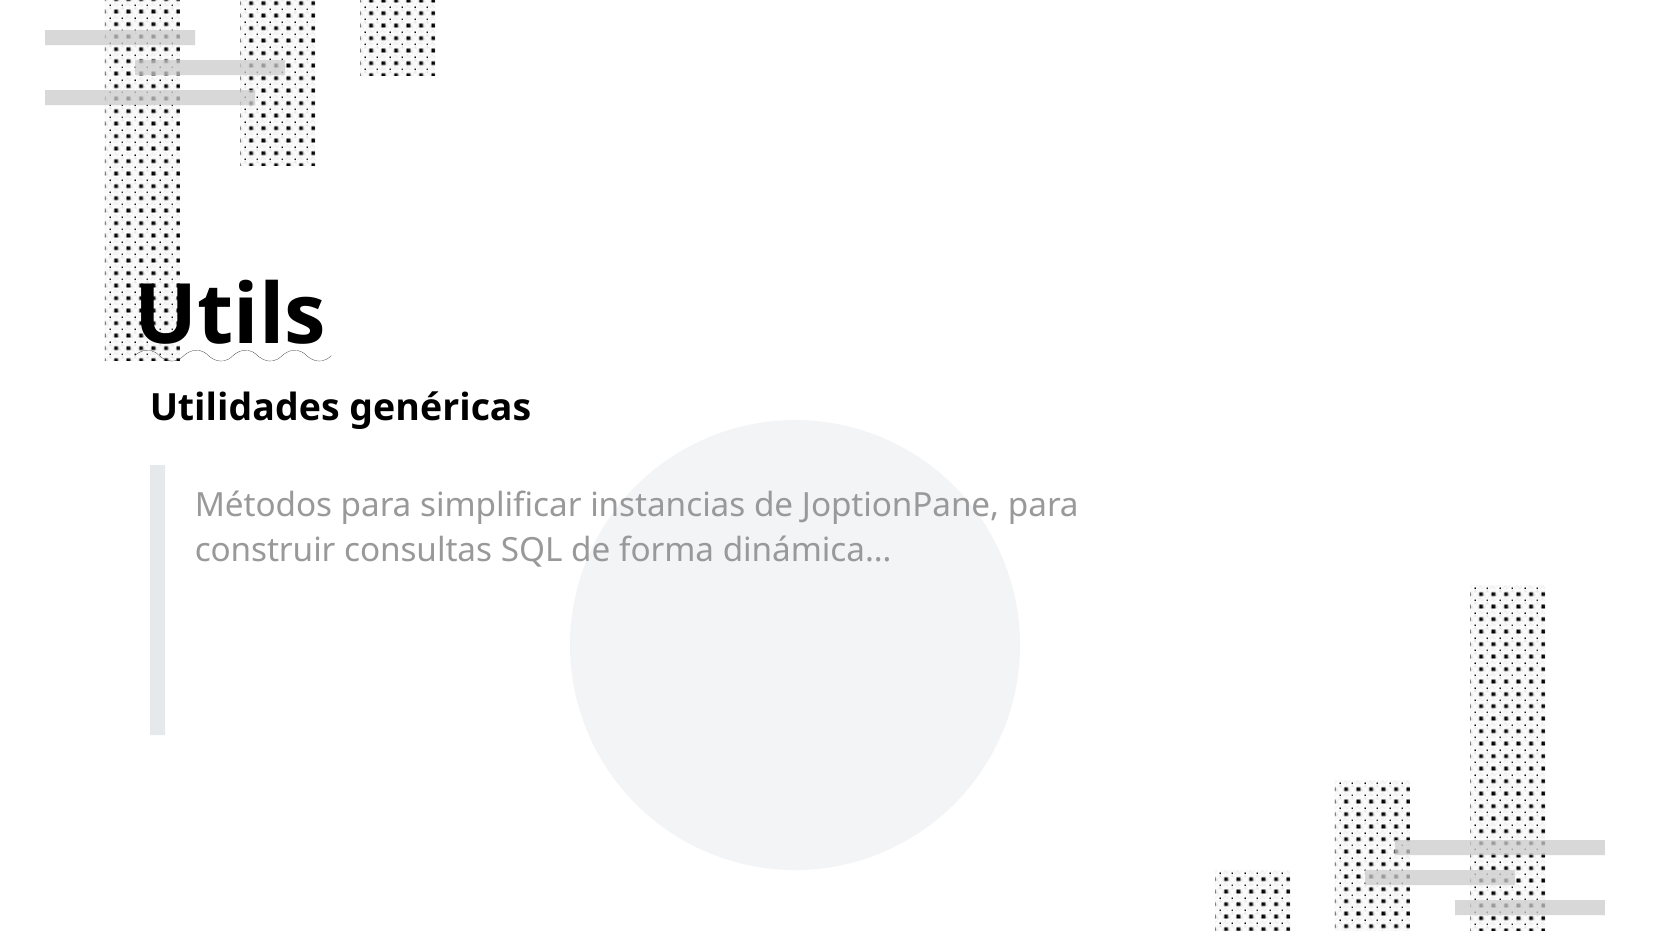

Utils
Utilidades genéricas
Métodos para simplificar instancias de JoptionPane, para construir consultas SQL de forma dinámica…